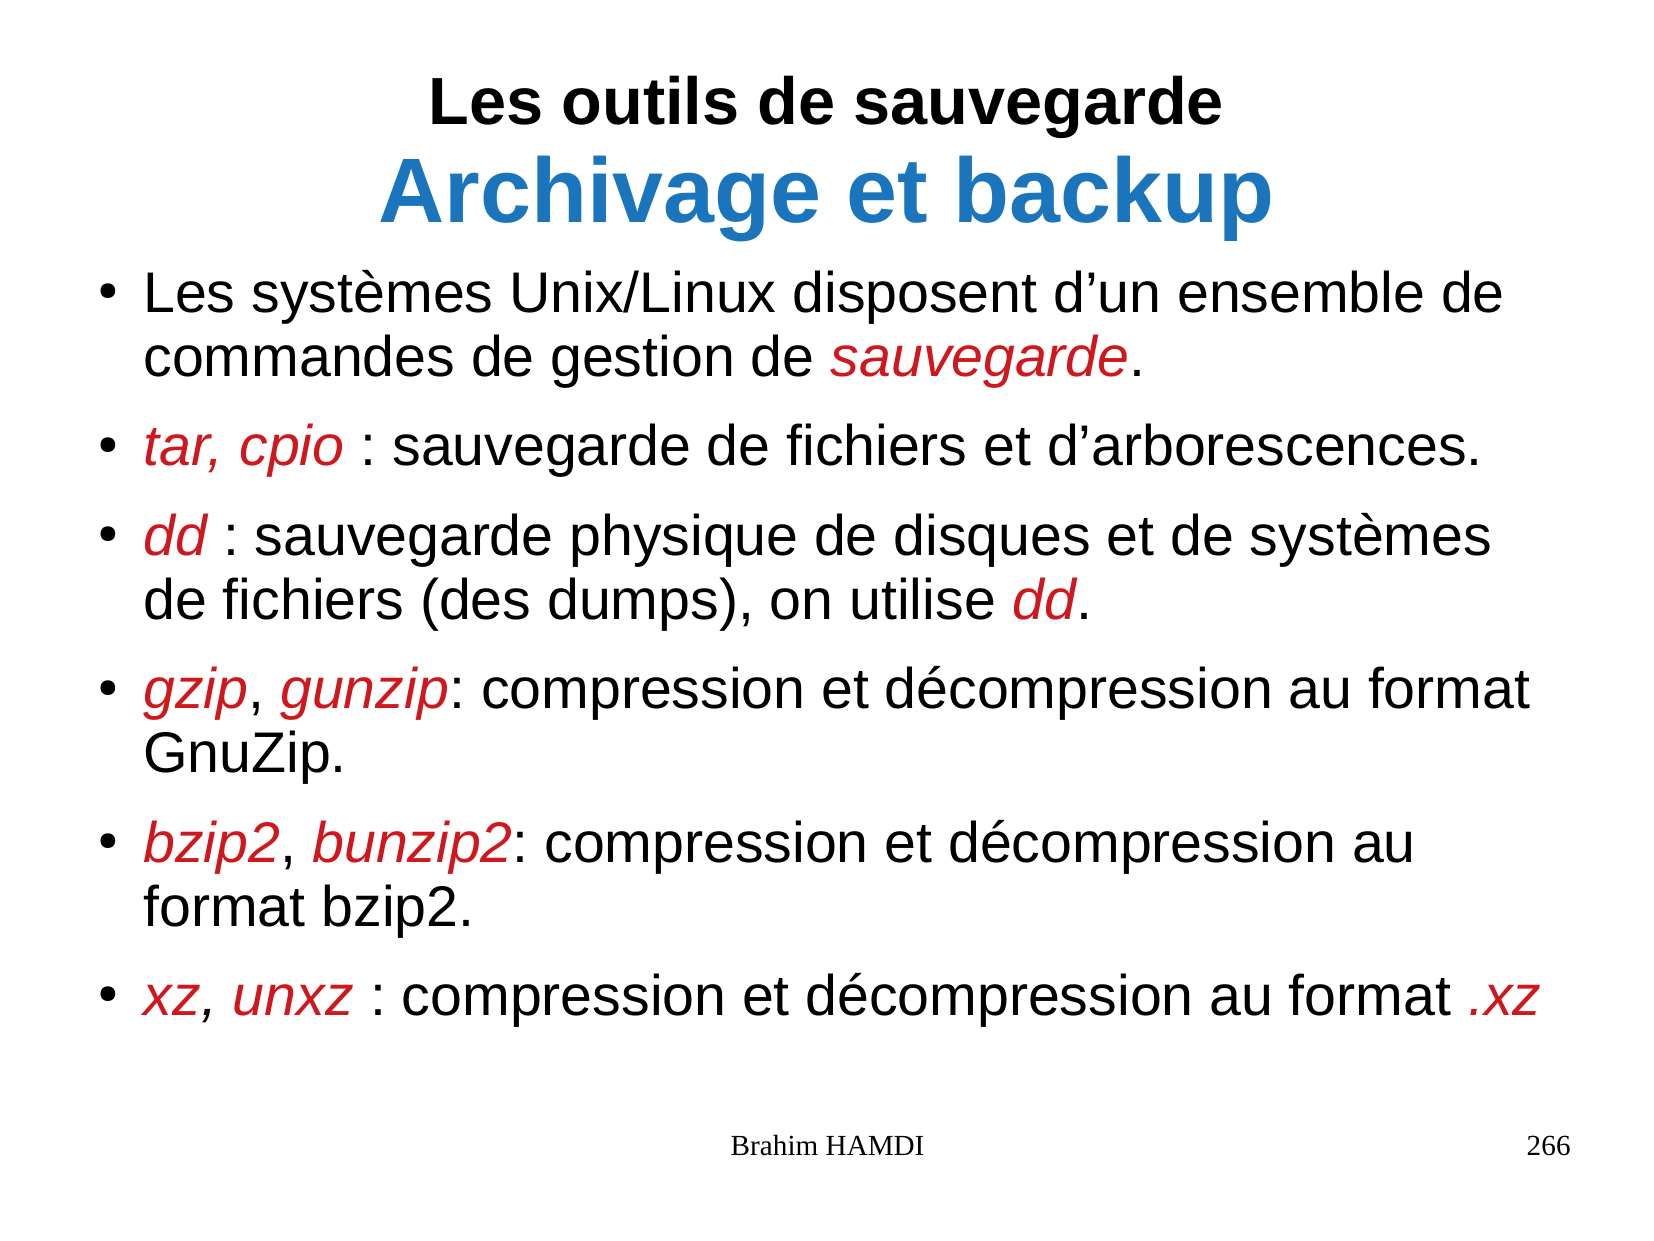

# Les outils de sauvegarde Archivage et backup
Les systèmes Unix/Linux disposent d’un ensemble de commandes de gestion de sauvegarde.
tar, cpio : sauvegarde de fichiers et d’arborescences.
dd : sauvegarde physique de disques et de systèmes de fichiers (des dumps), on utilise dd.
gzip, gunzip: compression et décompression au format GnuZip.
bzip2, bunzip2: compression et décompression au format bzip2.
xz, unxz : compression et décompression au format .xz
Brahim HAMDI
266